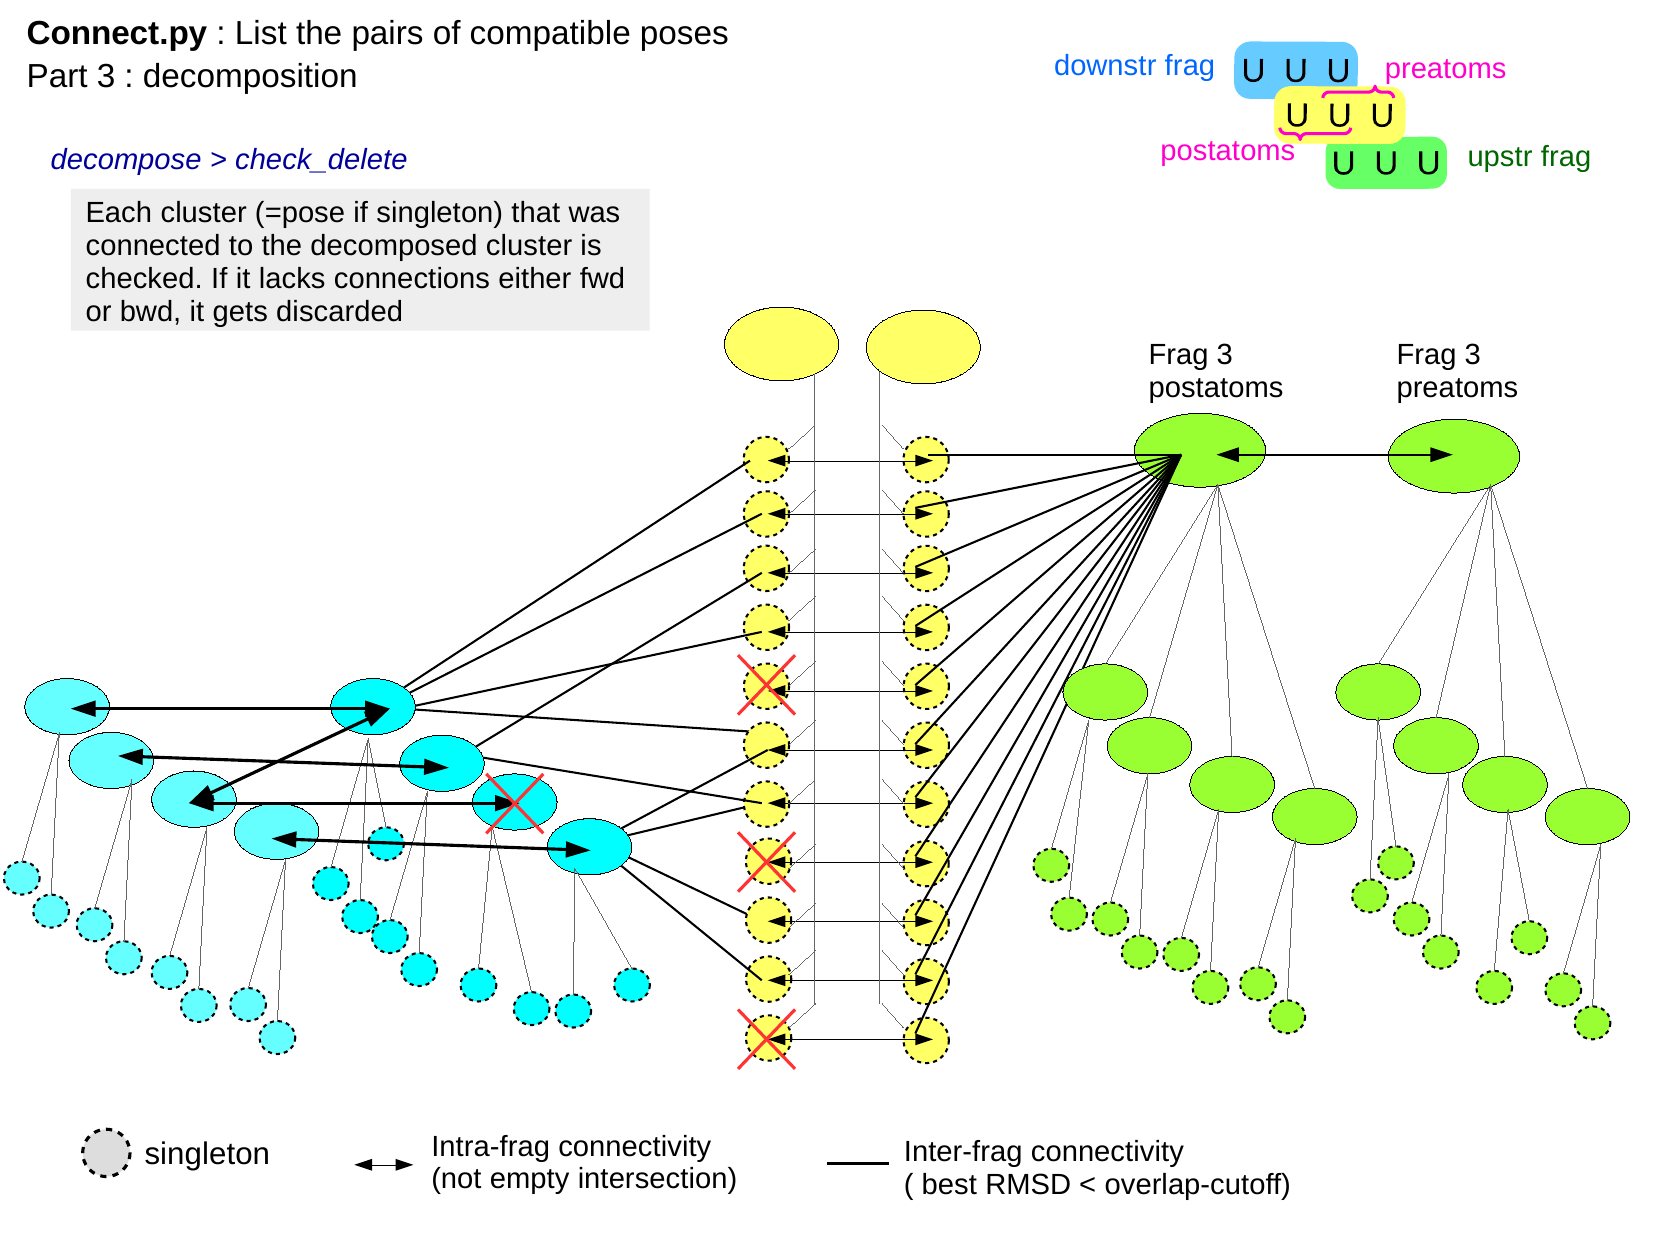

Connect.py : List the pairs of compatible poses
Part 3 : decomposition
downstr frag
U U U
preatoms
U U U
postatoms
upstr frag
U U U
decompose > check_delete
Each cluster (=pose if singleton) that was connected to the decomposed cluster is checked. If it lacks connections either fwd or bwd, it gets discarded
Frag 3
postatoms
Frag 3
preatoms
Intra-frag connectivity
(not empty intersection)
Inter-frag connectivity
( best RMSD < overlap-cutoff)
singleton